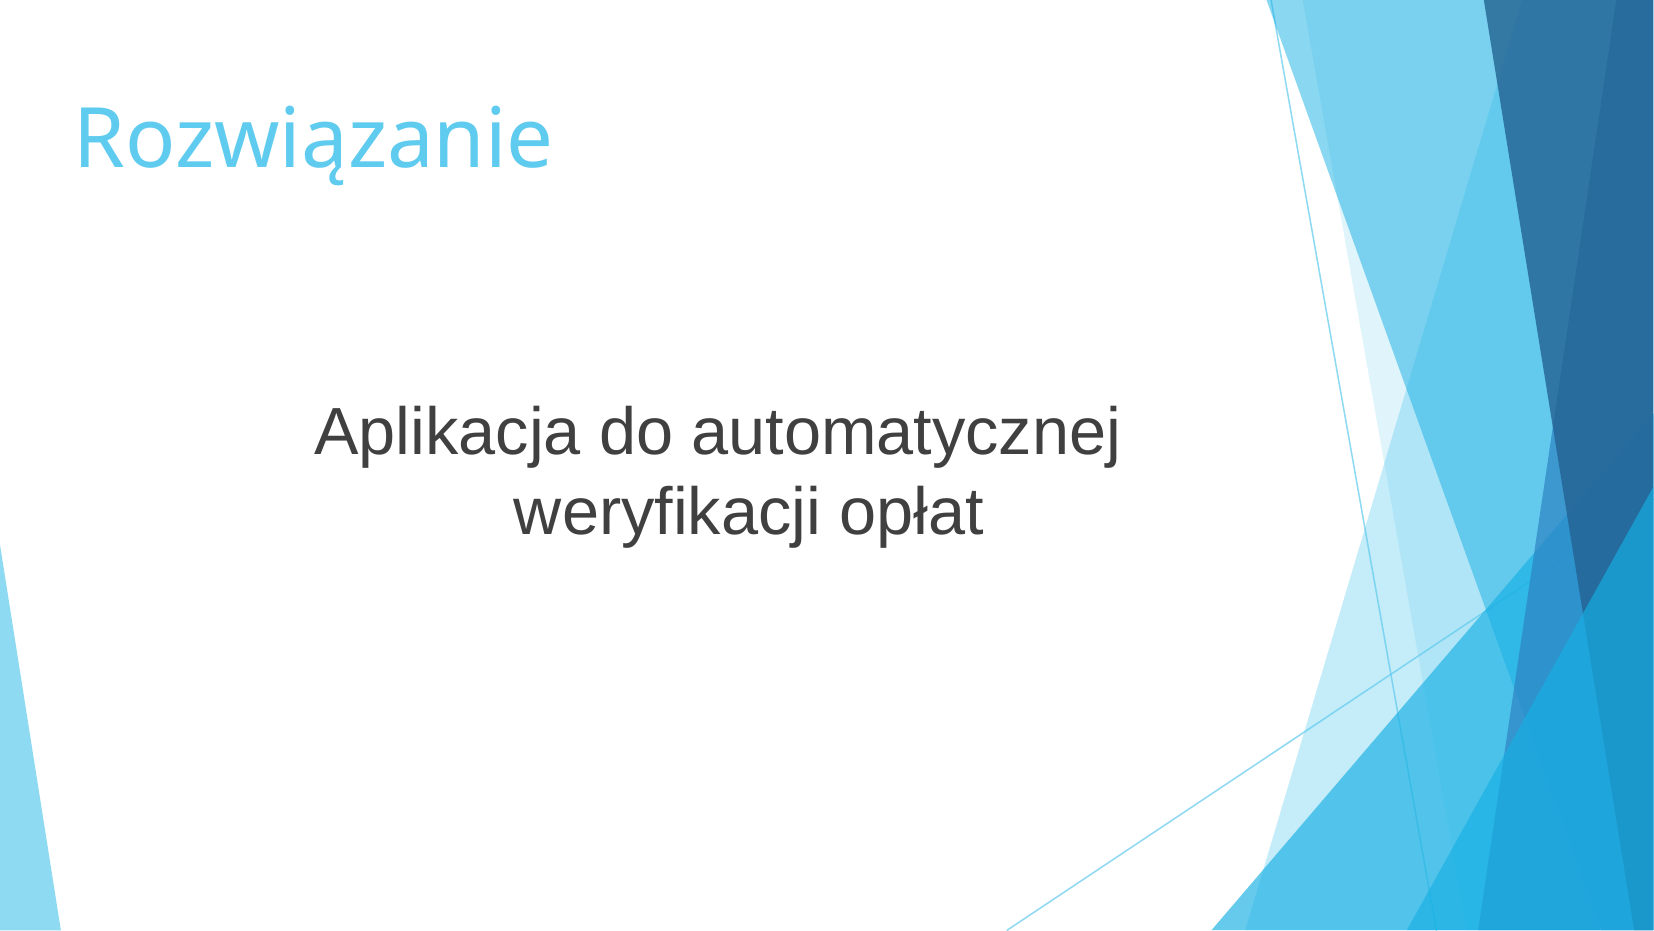

# Rozwiązanie
Aplikacja do automatycznej
weryfikacji opłat